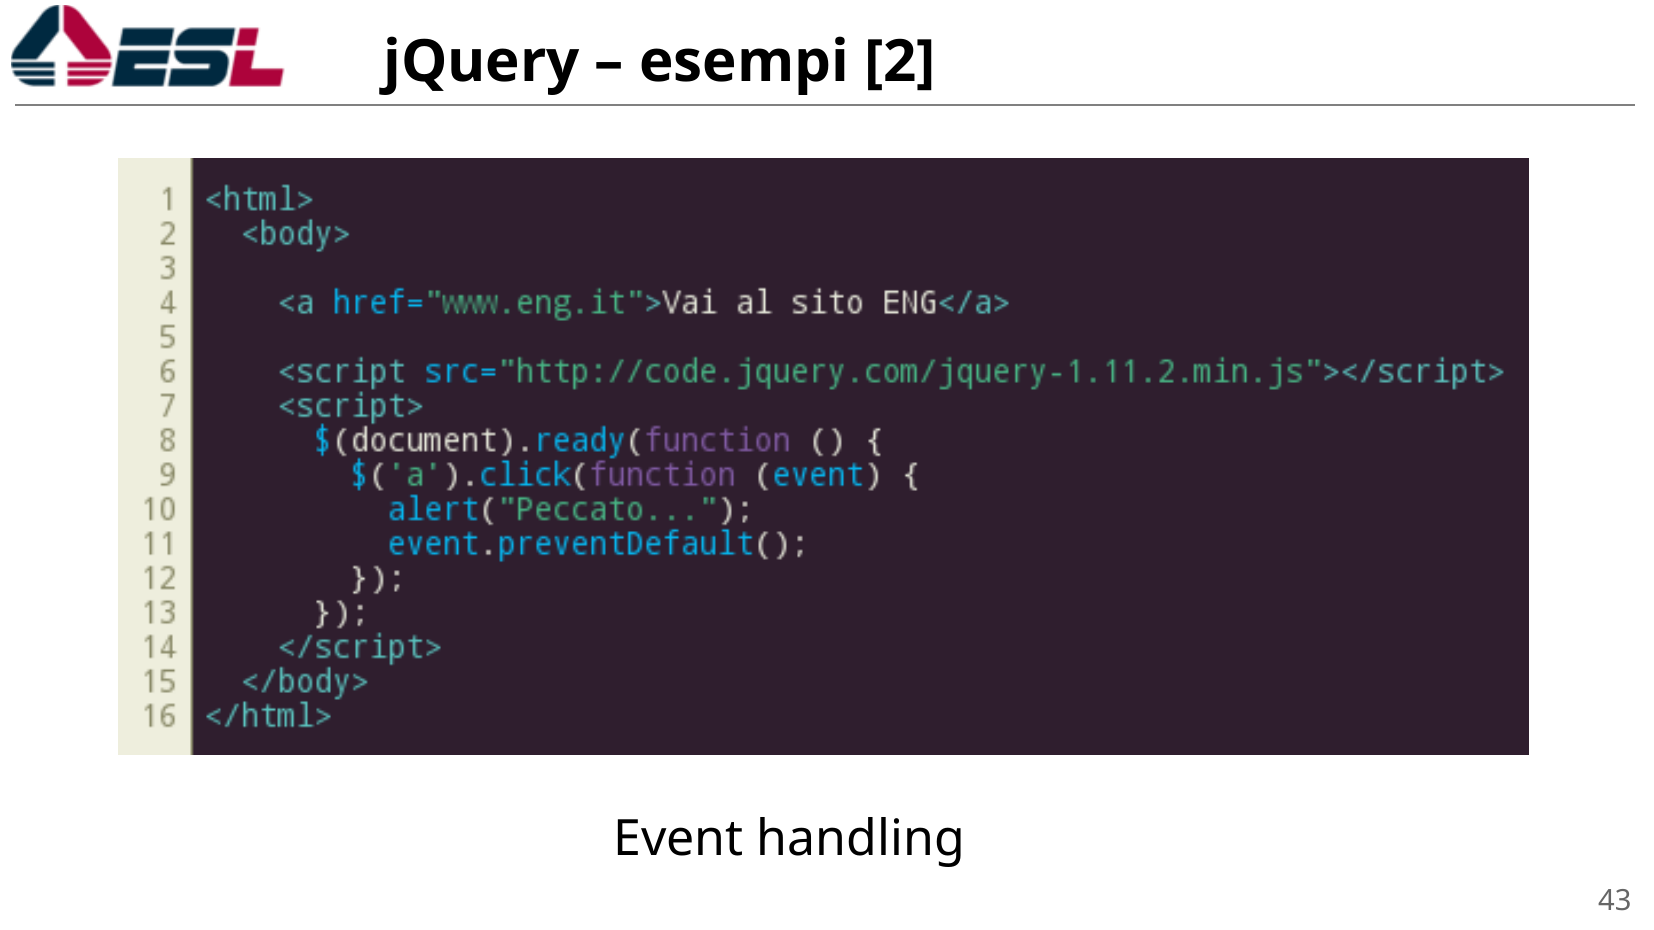

# jQuery – esempi [2]
Event handling